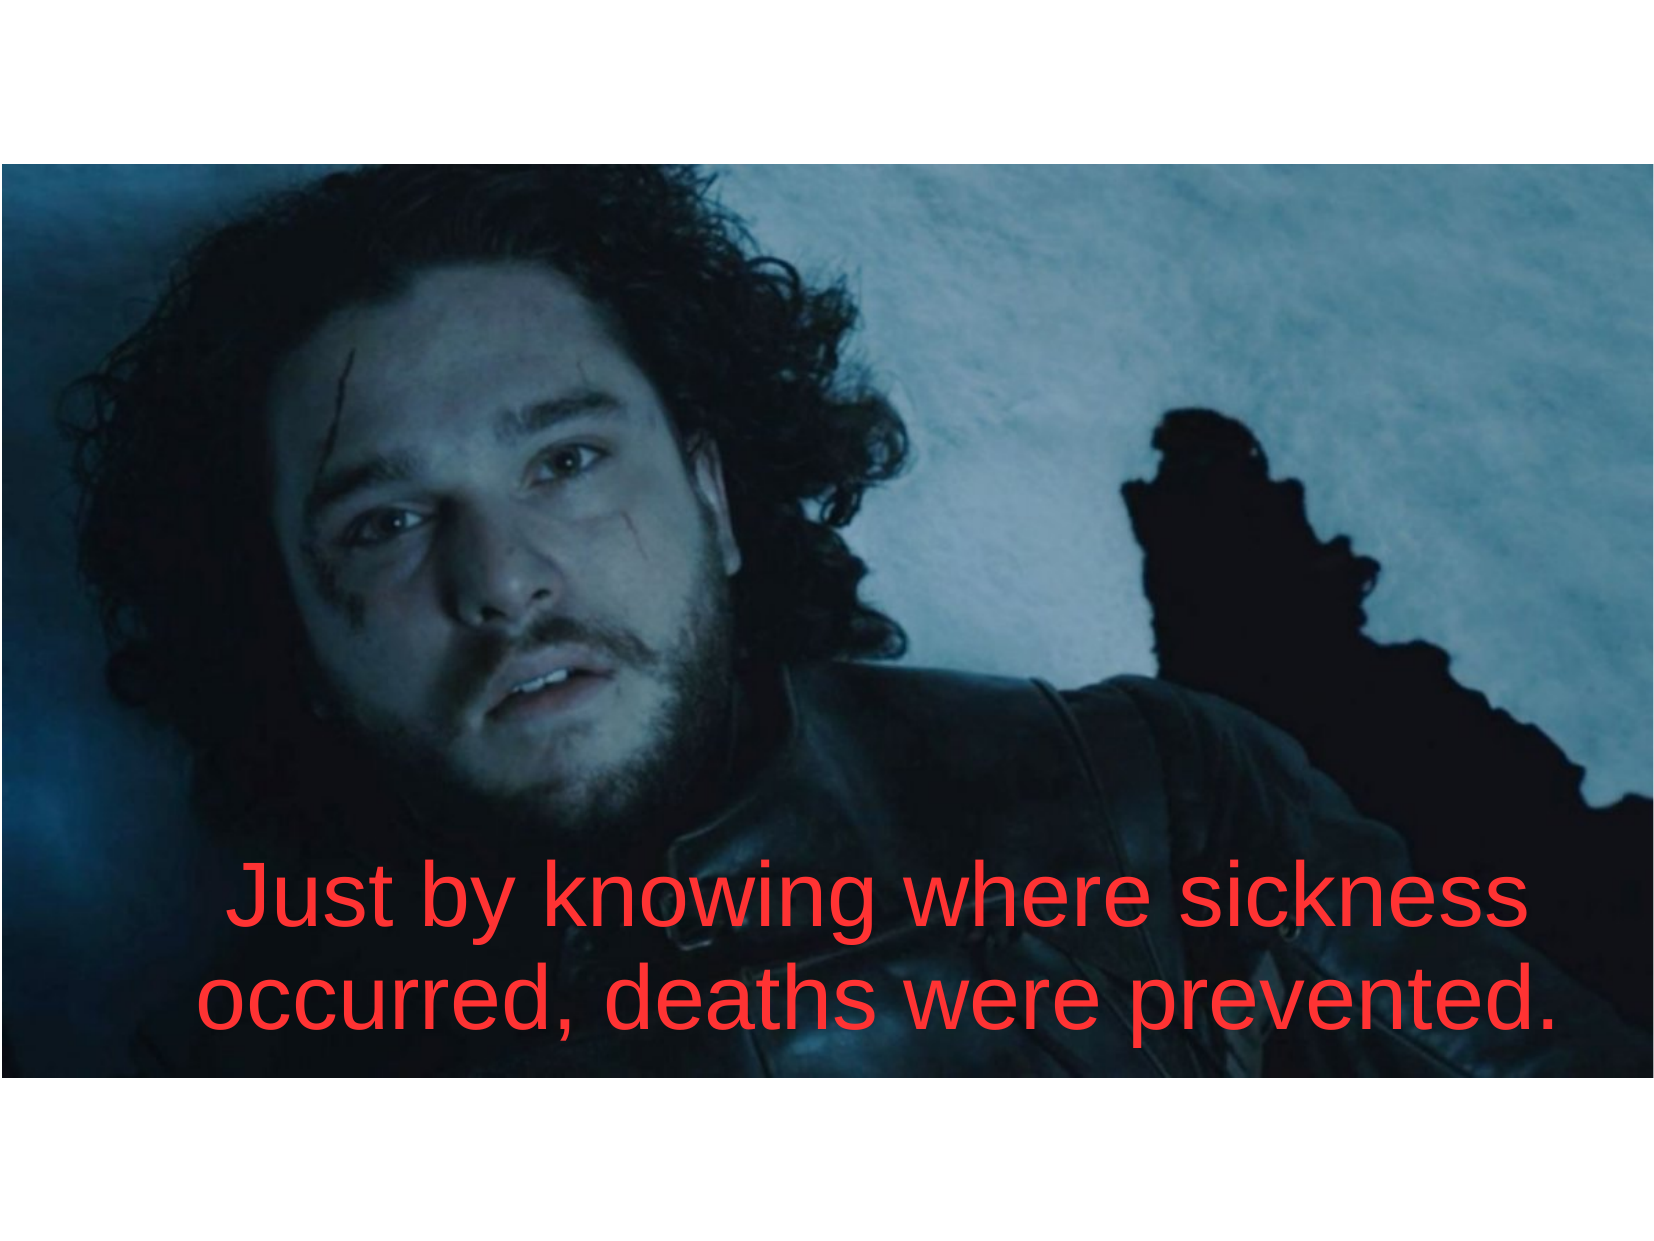

#
Just by knowing where sickness occurred, deaths were prevented.